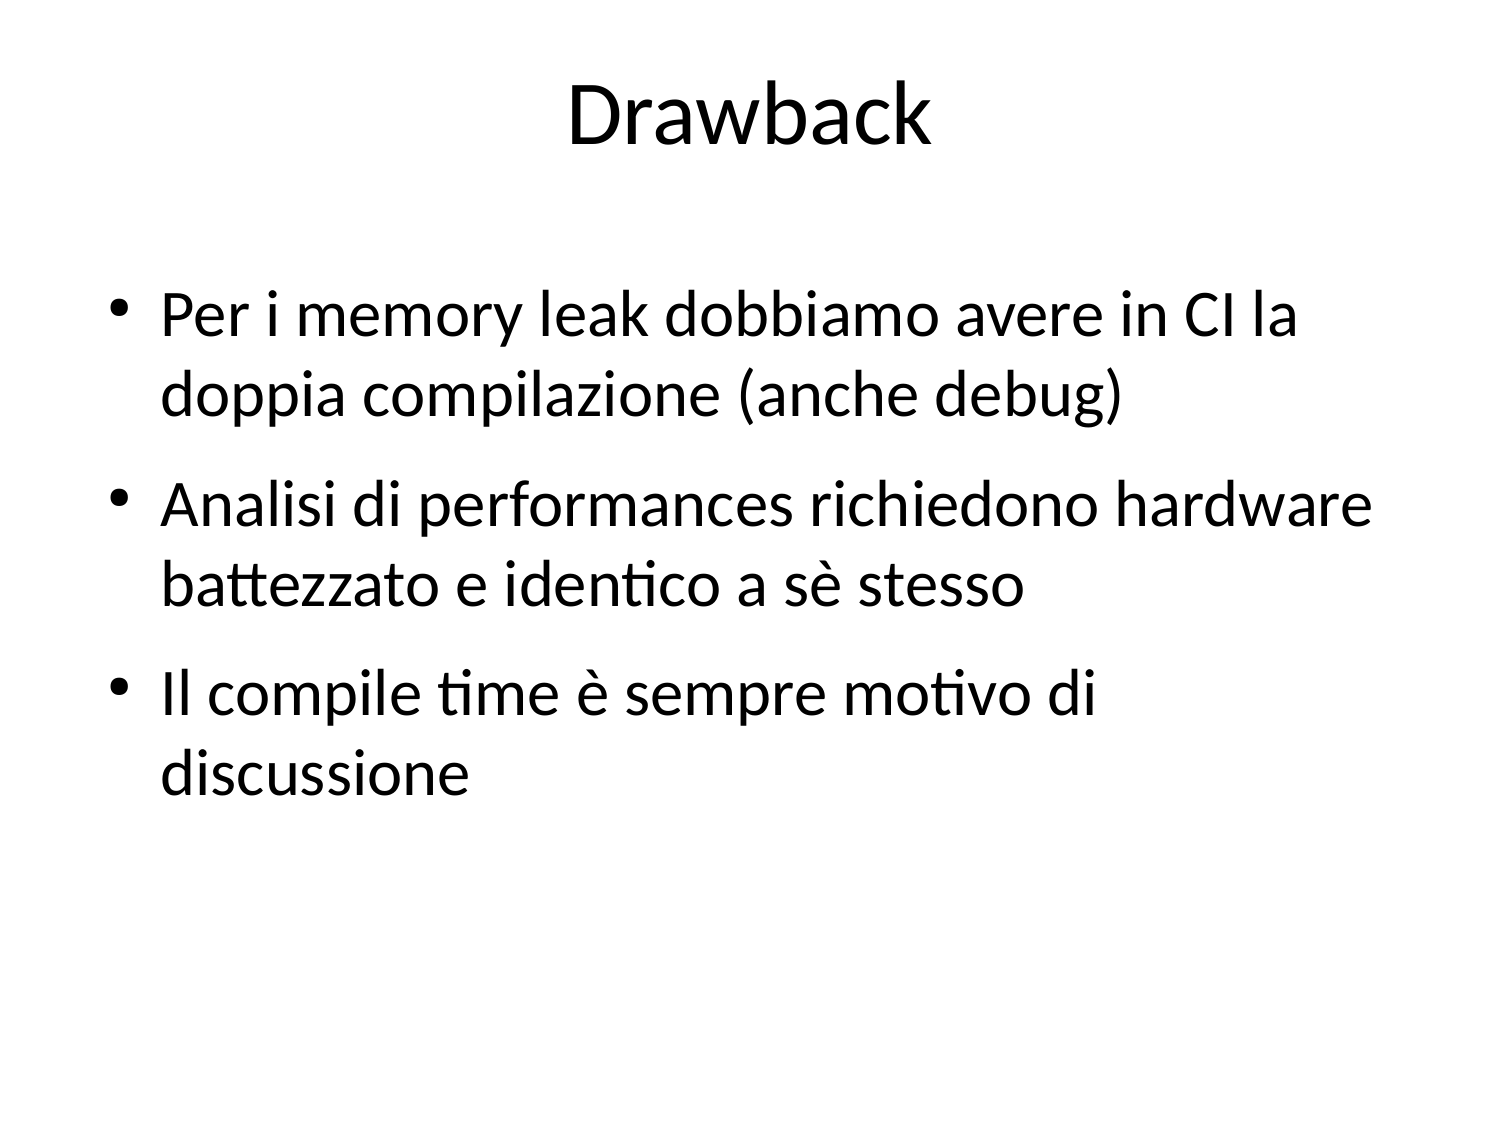

# Drawback
Per i memory leak dobbiamo avere in CI la doppia compilazione (anche debug)
Analisi di performances richiedono hardware battezzato e identico a sè stesso
Il compile time è sempre motivo di discussione